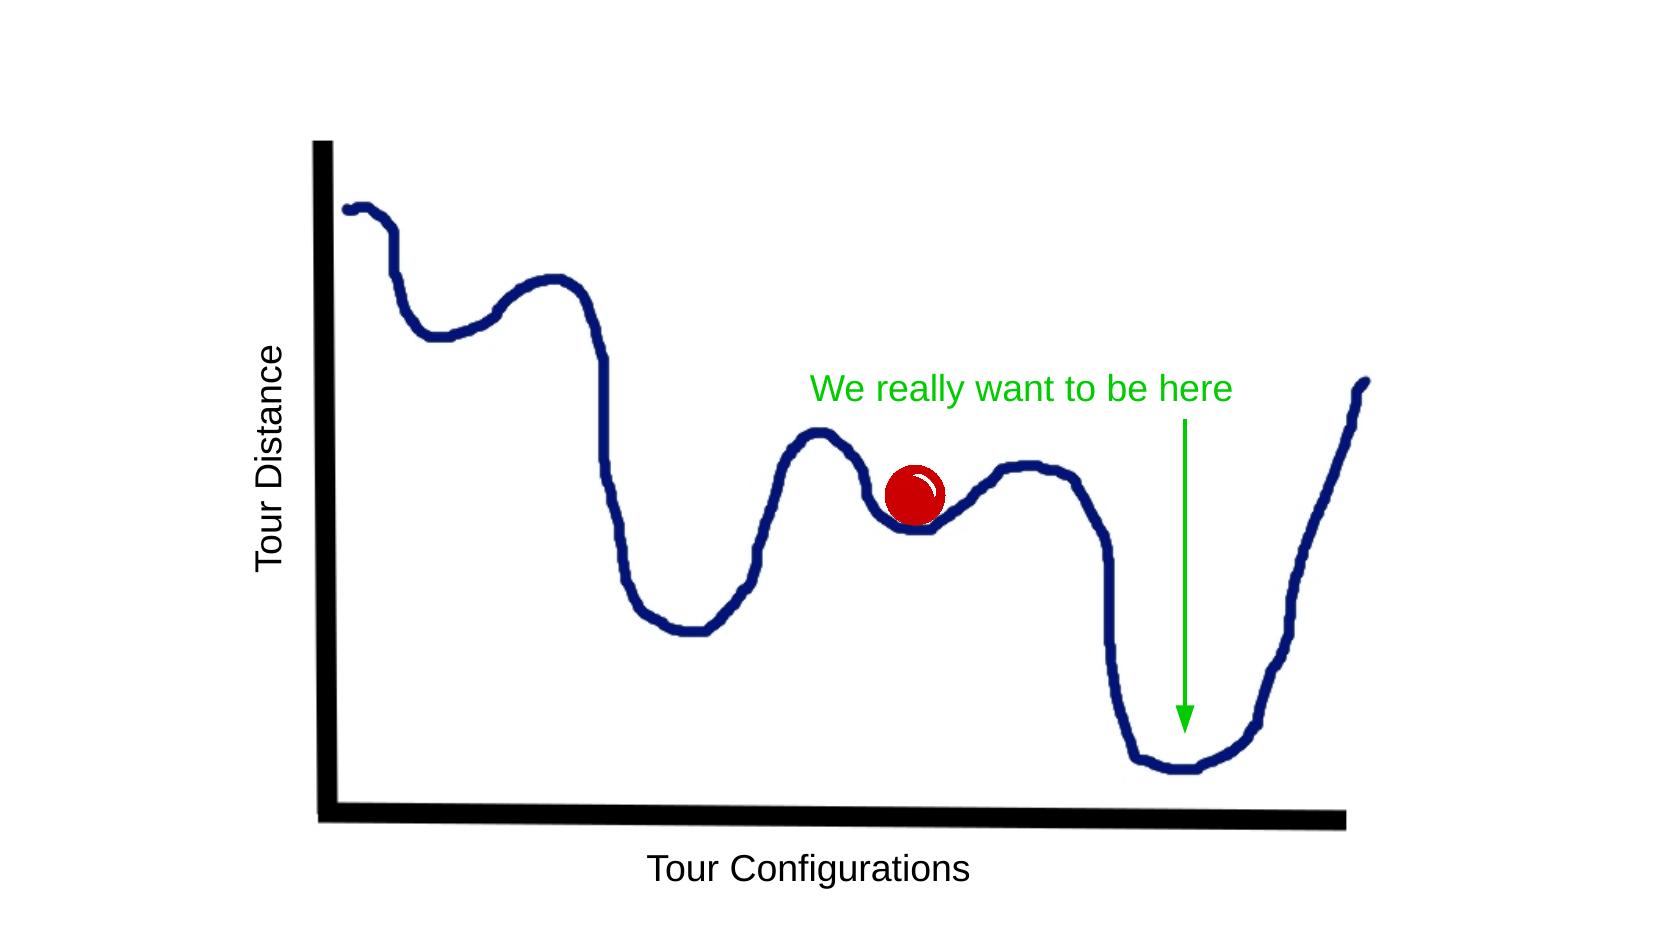

We really want to be here
Tour Distance
Tour Configurations